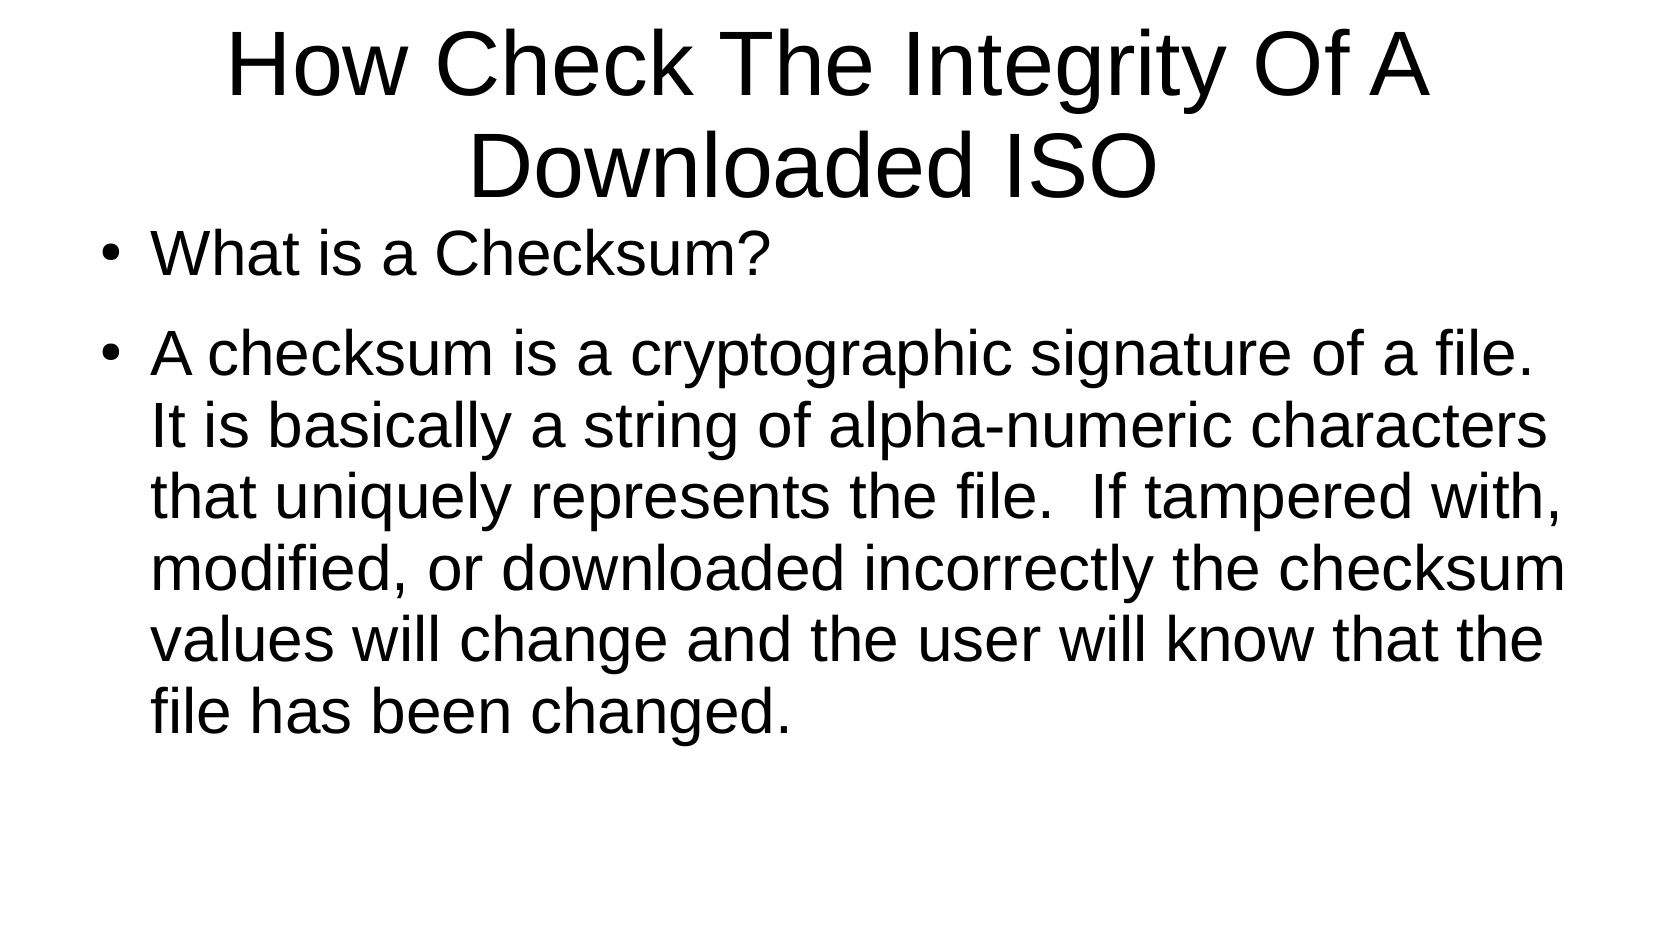

# How Check The Integrity Of A Downloaded ISO
What is a Checksum?
A checksum is a cryptographic signature of a file. It is basically a string of alpha-numeric characters that uniquely represents the file. If tampered with, modified, or downloaded incorrectly the checksum values will change and the user will know that the file has been changed.